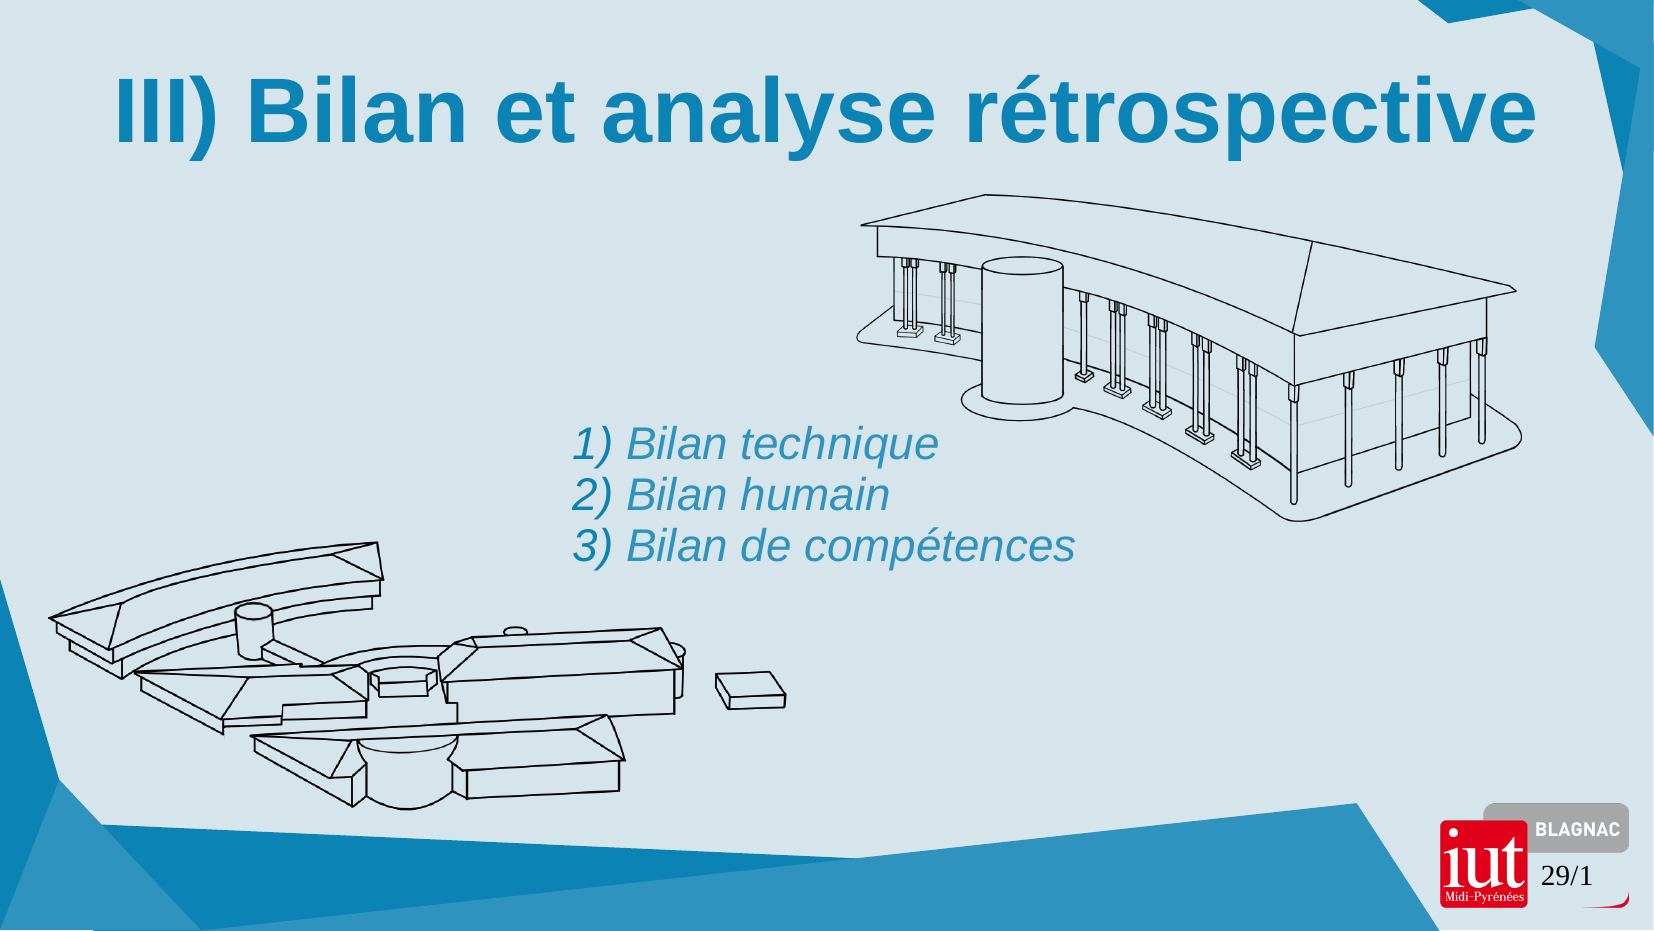

# III) Bilan et analyse rétrospective
Bilan technique
Bilan humain
Bilan de compétences
29